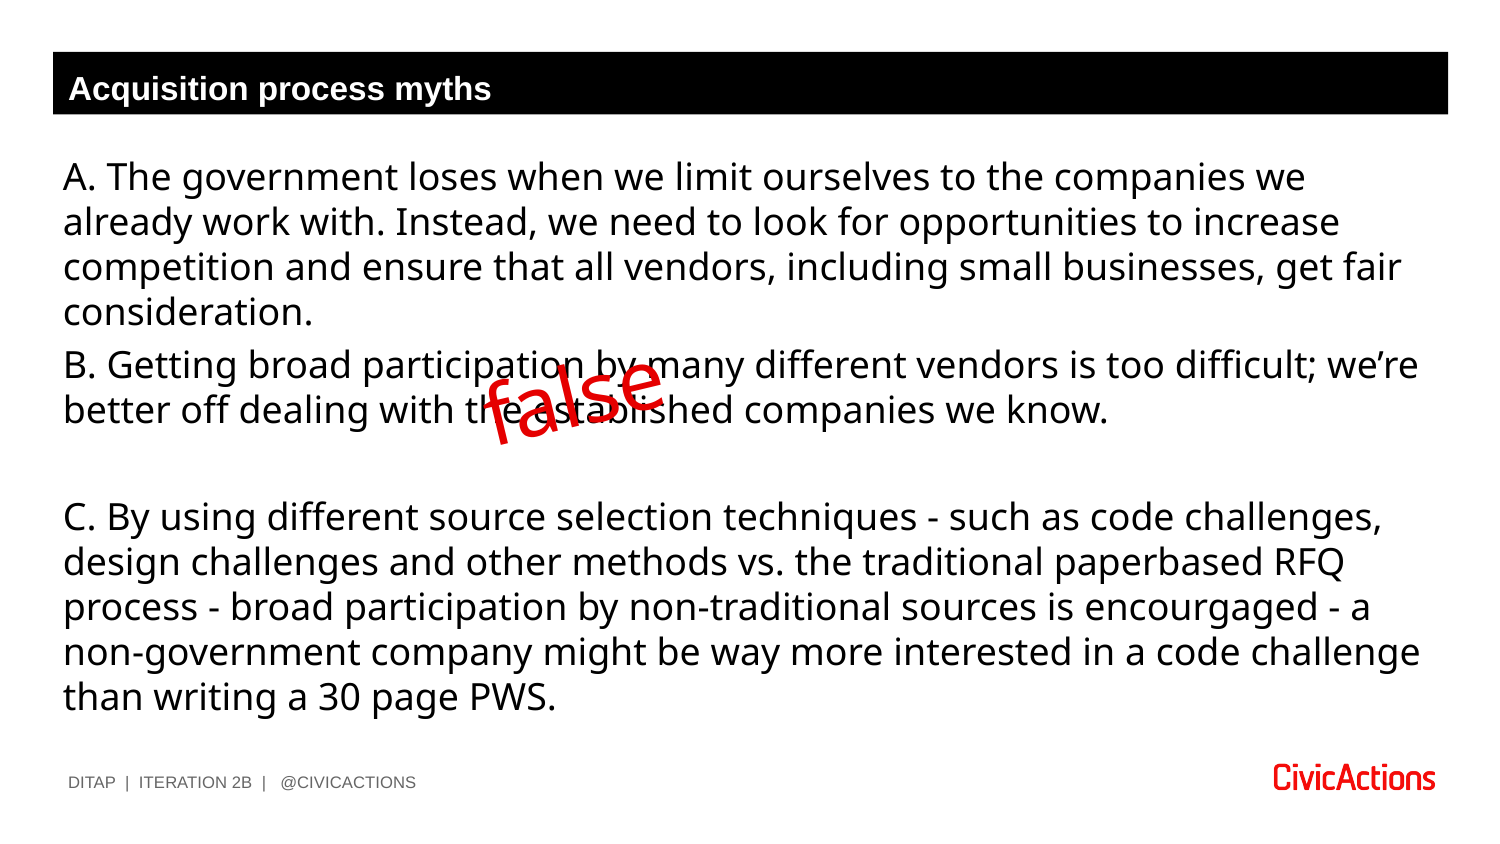

Acquisition process myths
A. The government loses when we limit ourselves to the companies we already work with. Instead, we need to look for opportunities to increase competition and ensure that all vendors, including small businesses, get fair consideration.
false
# B. Getting broad participation by many different vendors is too difficult; we’re better off dealing with the established companies we know.
C. By using different source selection techniques - such as code challenges, design challenges and other methods vs. the traditional paperbased RFQ process - broad participation by non-traditional sources is encourgaged - a non-government company might be way more interested in a code challenge than writing a 30 page PWS.